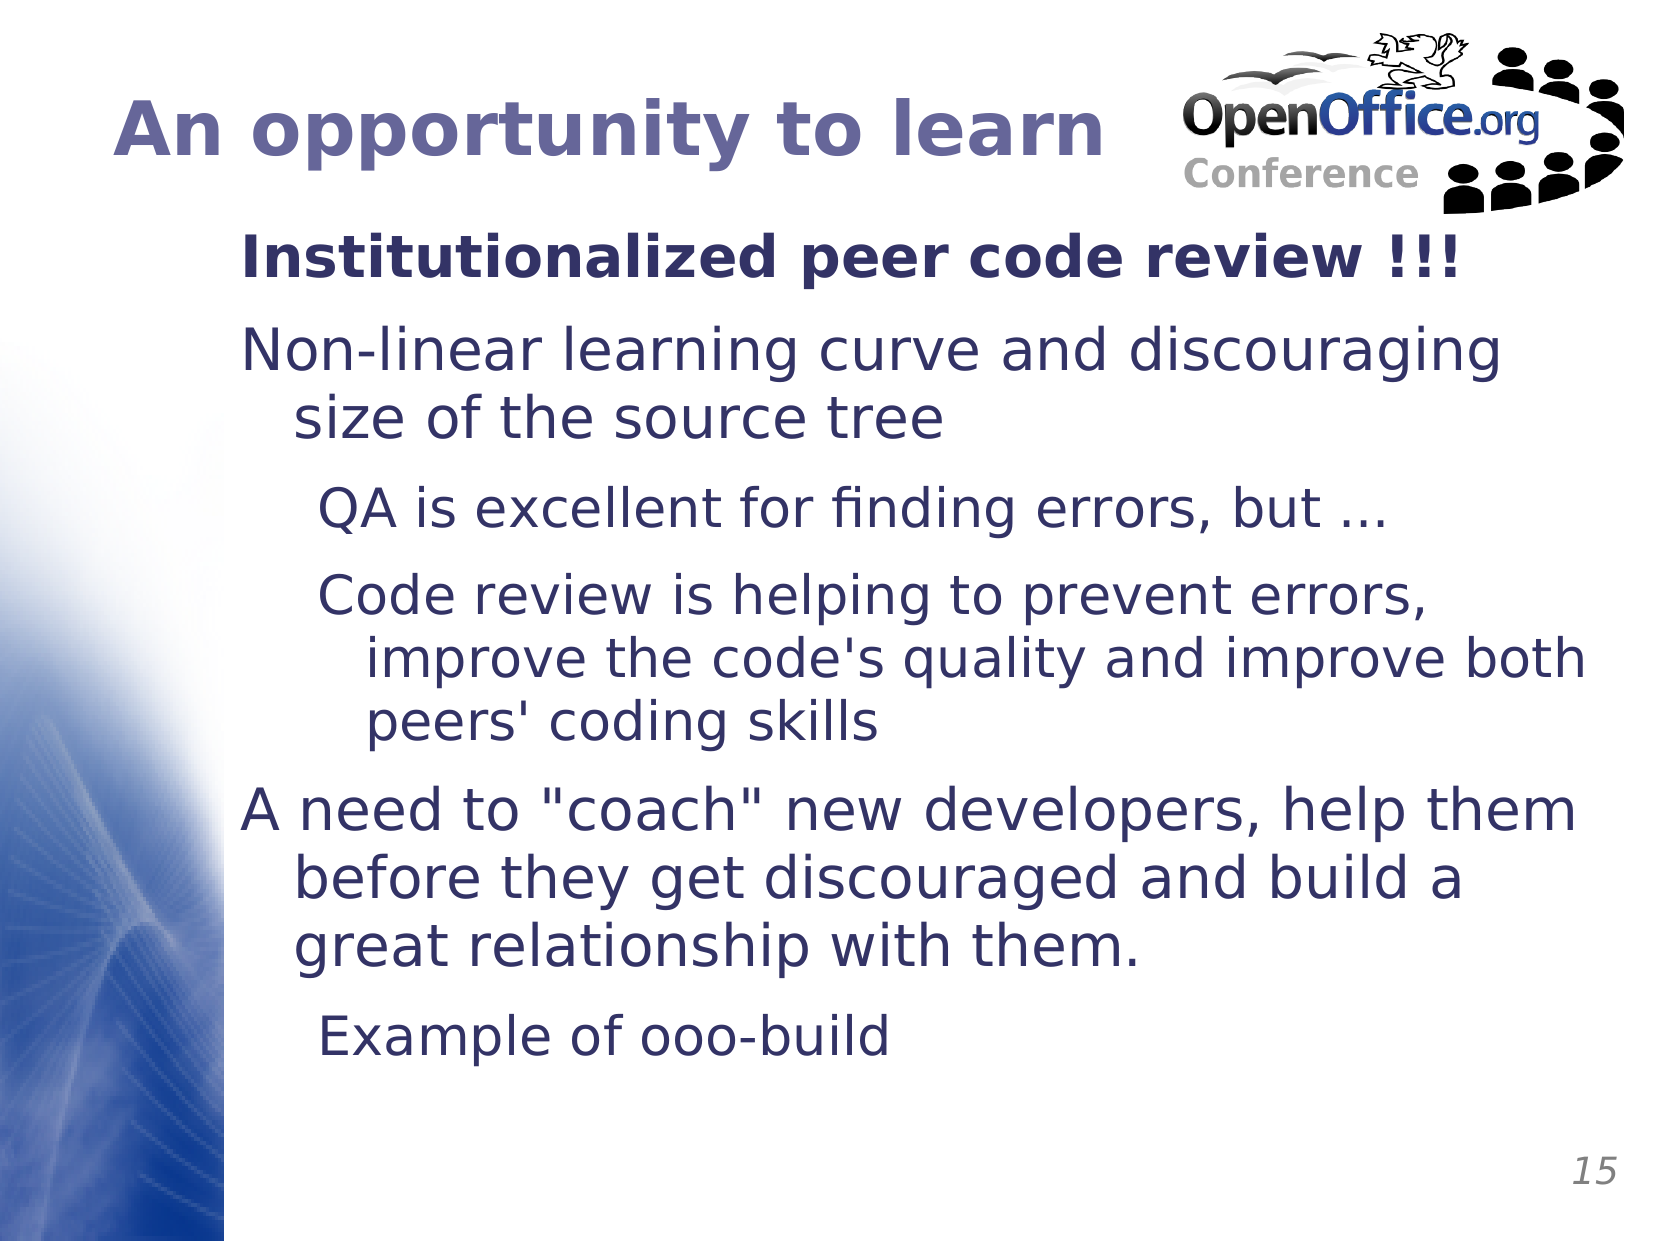

# An opportunity to learn
Institutionalized peer code review !!!
Non-linear learning curve and discouraging size of the source tree
QA is excellent for finding errors, but ...
Code review is helping to prevent errors, improve the code's quality and improve both peers' coding skills
A need to "coach" new developers, help them before they get discouraged and build a great relationship with them.
Example of ooo-build